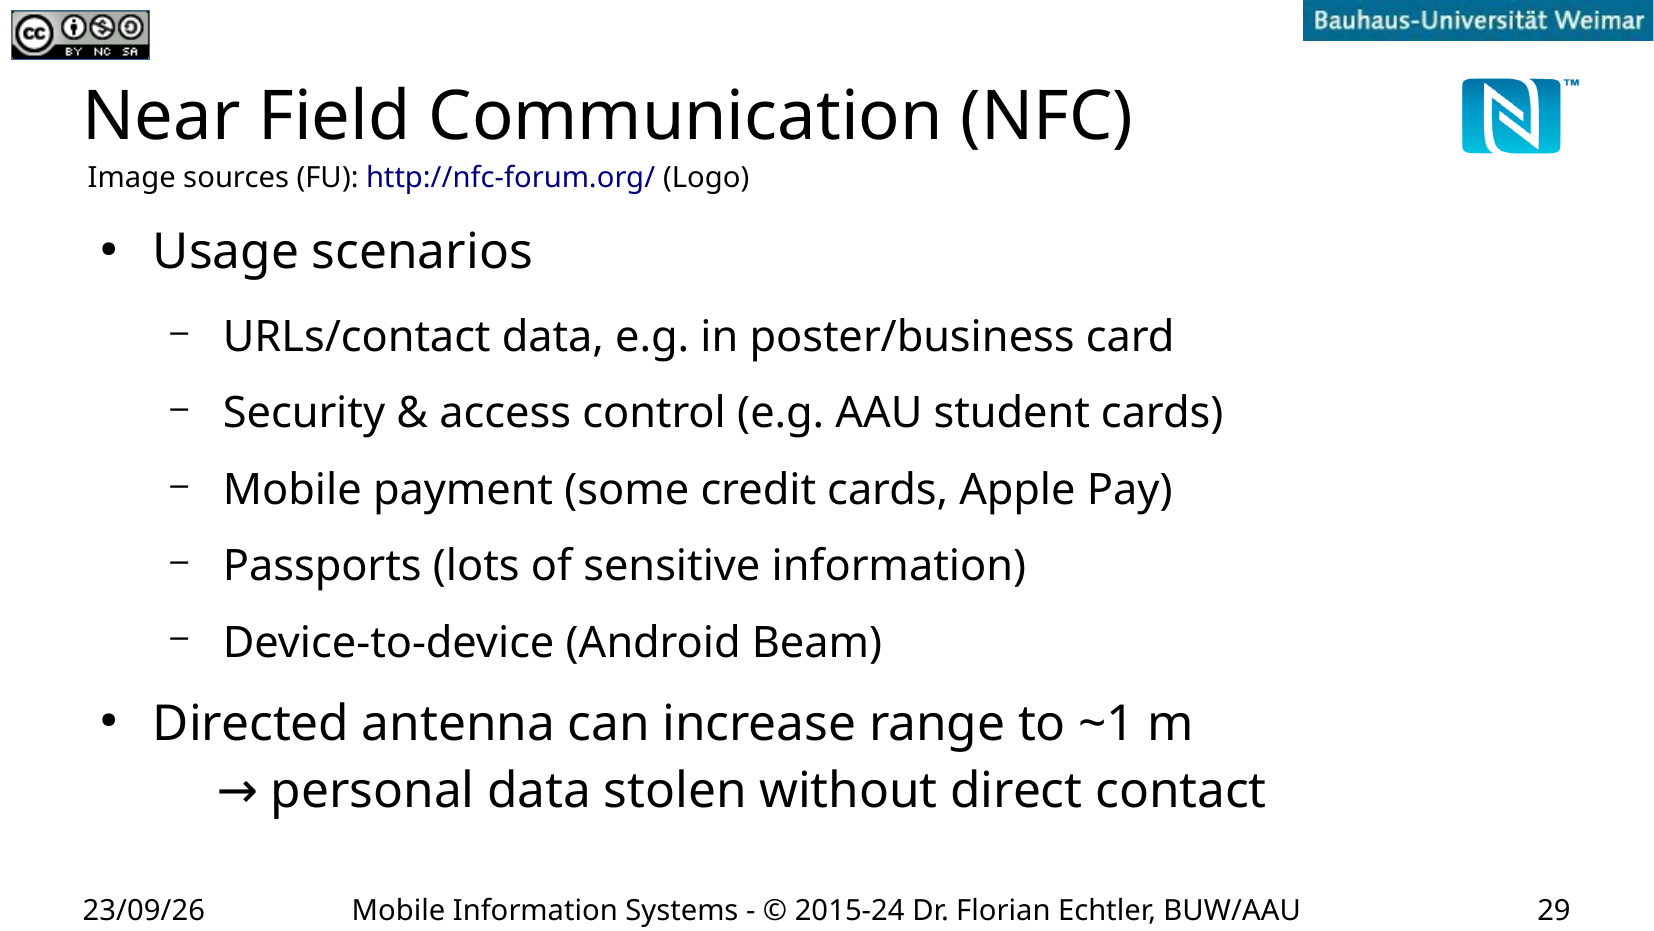

# Near Field Communication (NFC)
Image sources (FU): http://nfc-forum.org/ (Logo)
Usage scenarios
URLs/contact data, e.g. in poster/business card
Security & access control (e.g. AAU student cards)
Mobile payment (some credit cards, Apple Pay)
Passports (lots of sensitive information)
Device-to-device (Android Beam)
Directed antenna can increase range to ~1 m → personal data stolen without direct contact
Mobile Information Systems - © 2015-24 Dr. Florian Echtler, BUW/AAU
29